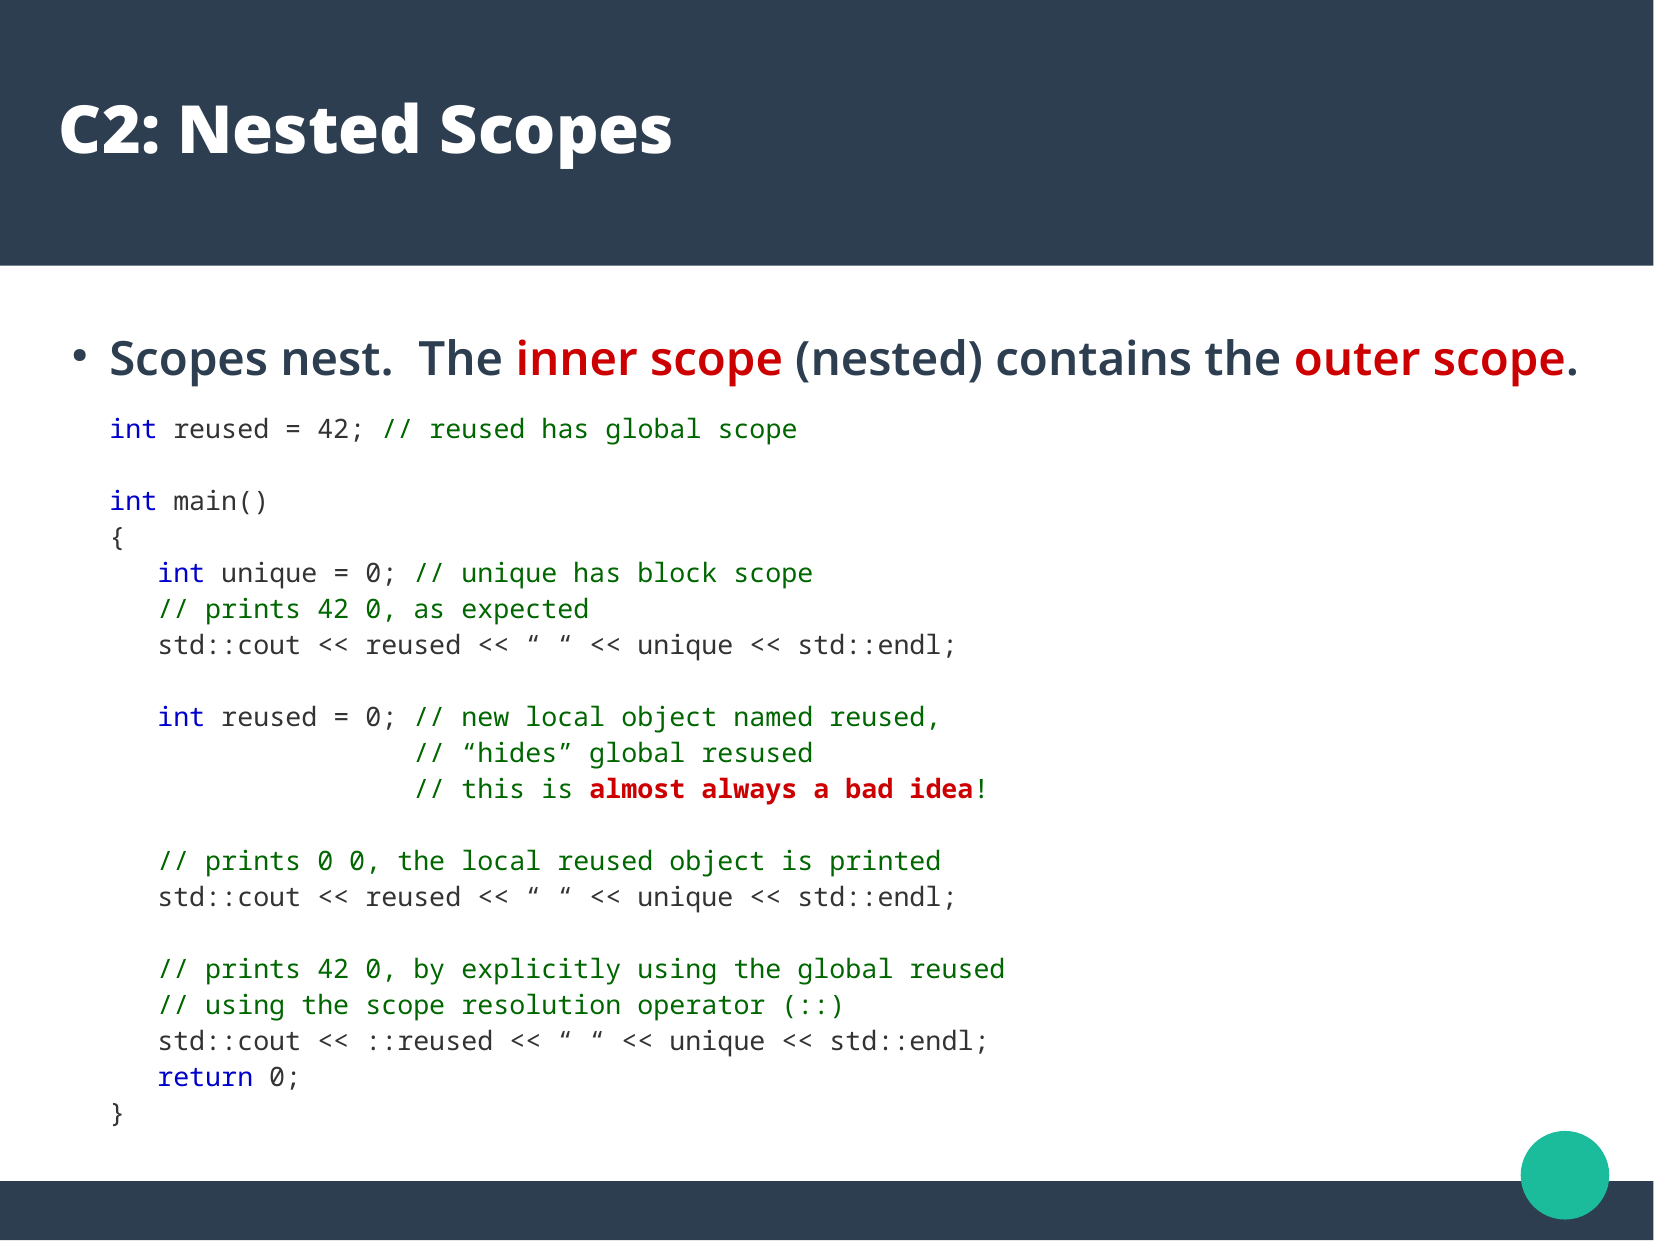

# C2: Nested Scopes
Scopes nest. The inner scope (nested) contains the outer scope.
int reused = 42; // reused has global scope
int main()
{
 int unique = 0; // unique has block scope
 // prints 42 0, as expected
 std::cout << reused << “ “ << unique << std::endl;
 int reused = 0; // new local object named reused,
 // “hides” global resused
 // this is almost always a bad idea!
 // prints 0 0, the local reused object is printed
 std::cout << reused << “ “ << unique << std::endl;
 // prints 42 0, by explicitly using the global reused
 // using the scope resolution operator (::)
 std::cout << ::reused << “ “ << unique << std::endl;
 return 0;
}